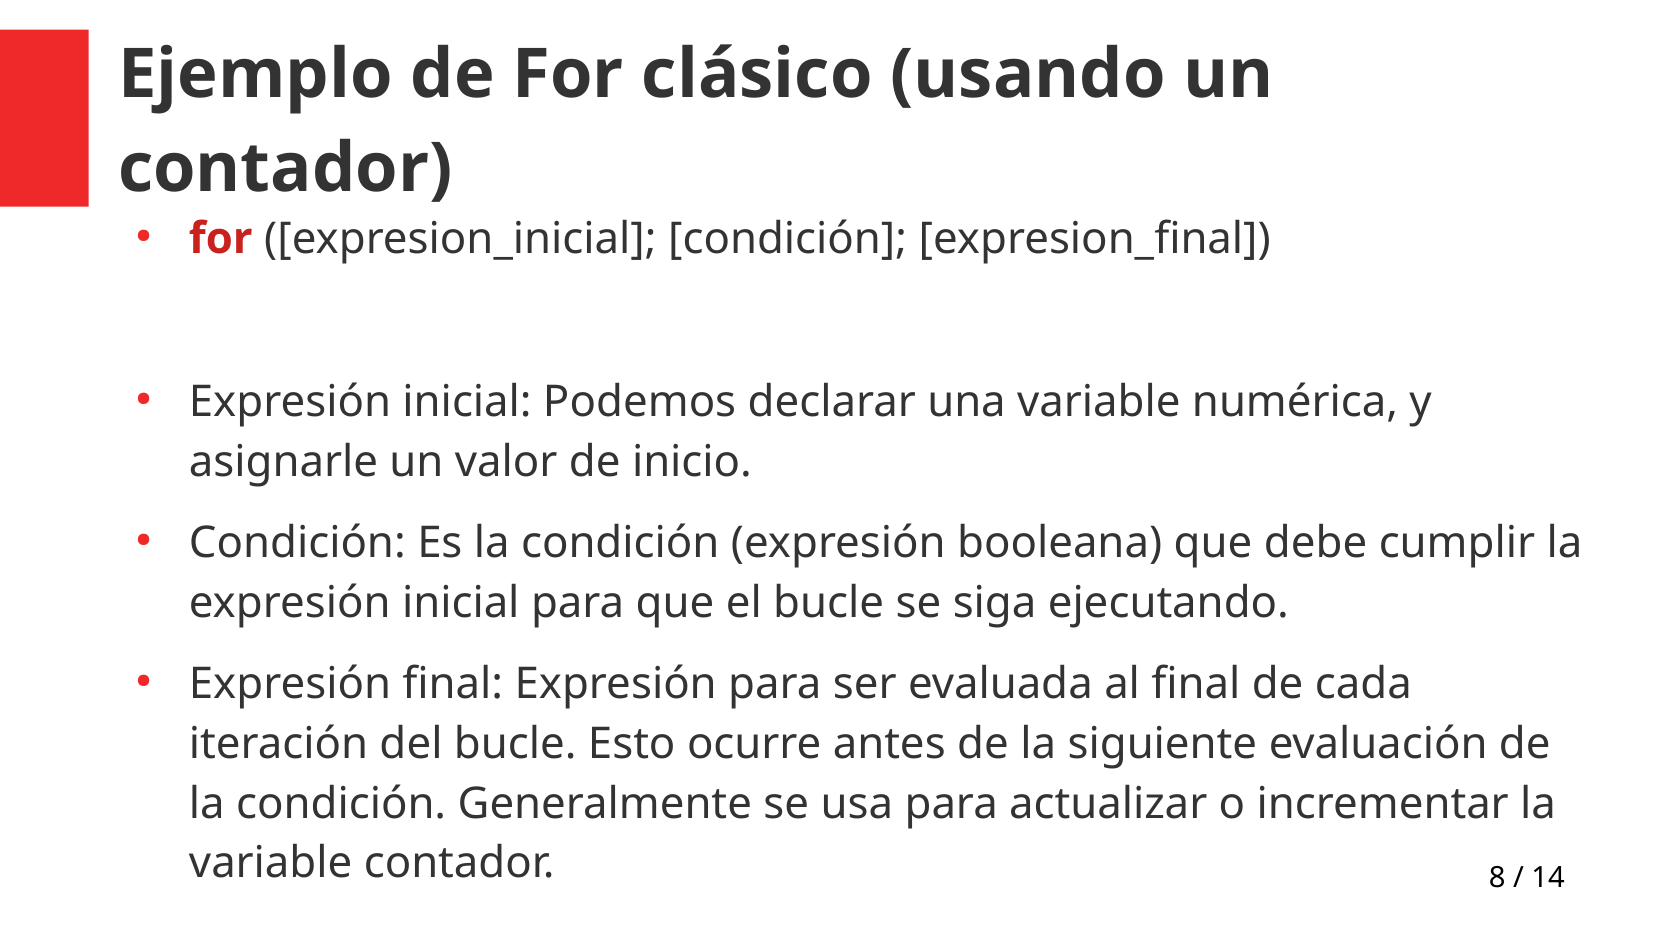

# Ejemplo de For clásico (usando un contador)
for ([expresion_inicial]; [condición]; [expresion_final])
Expresión inicial: Podemos declarar una variable numérica, y asignarle un valor de inicio.
Condición: Es la condición (expresión booleana) que debe cumplir la expresión inicial para que el bucle se siga ejecutando.
Expresión final: Expresión para ser evaluada al final de cada iteración del bucle. Esto ocurre antes de la siguiente evaluación de la condición. Generalmente se usa para actualizar o incrementar la variable contador.
8